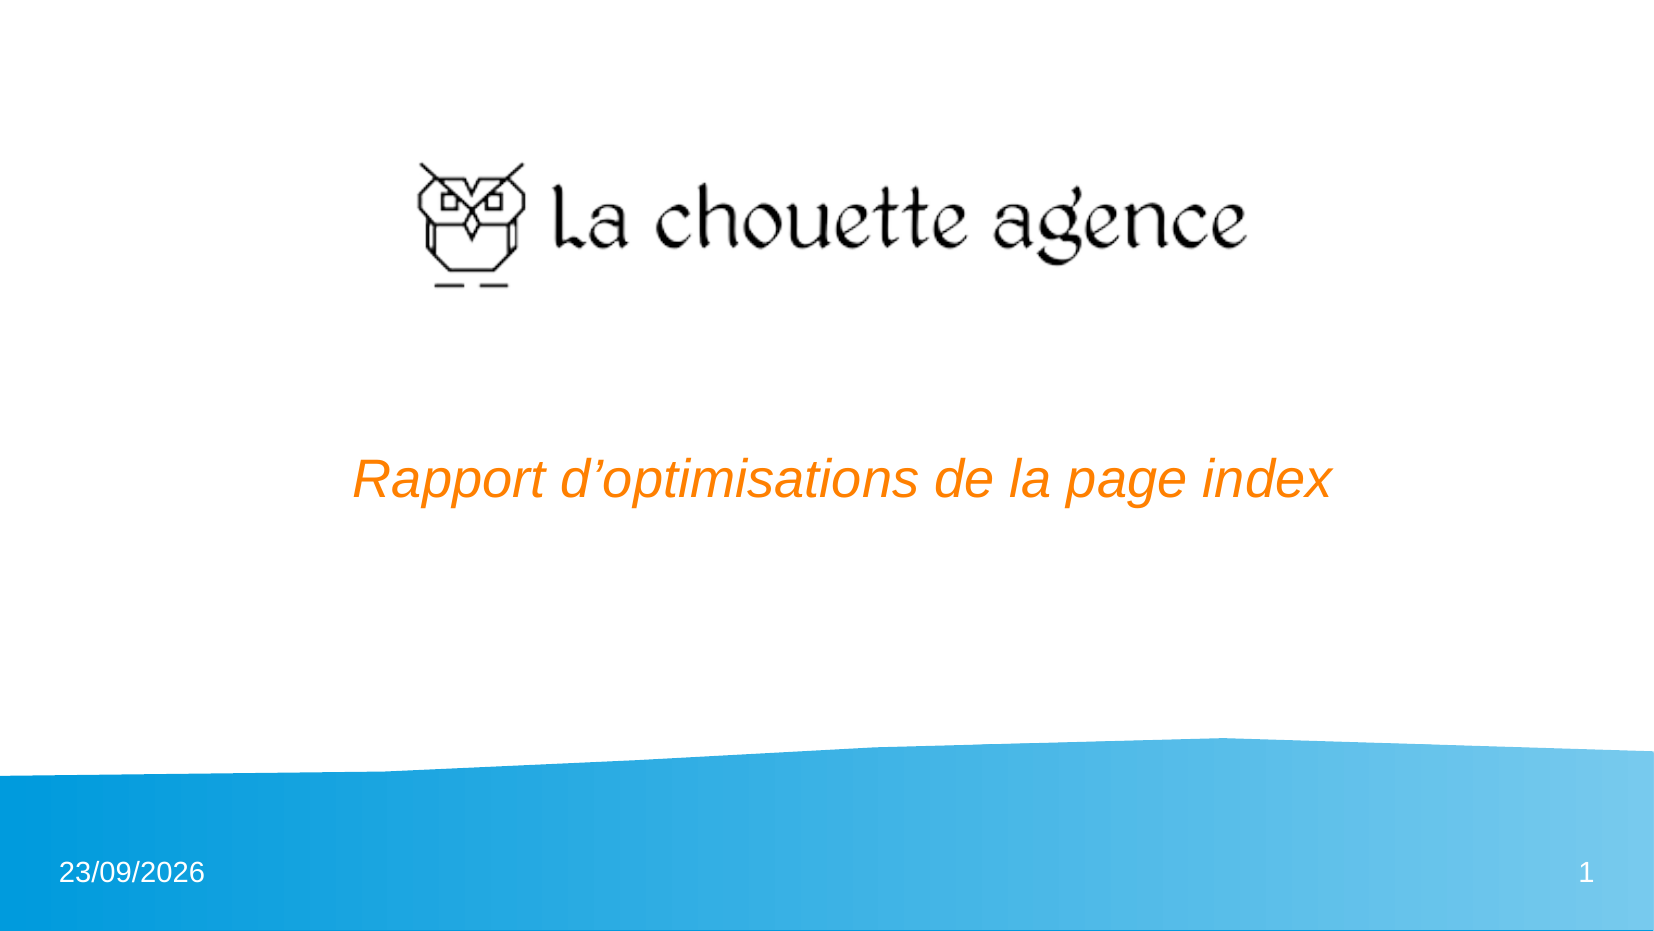

# Rapport d’optimisations de la page index